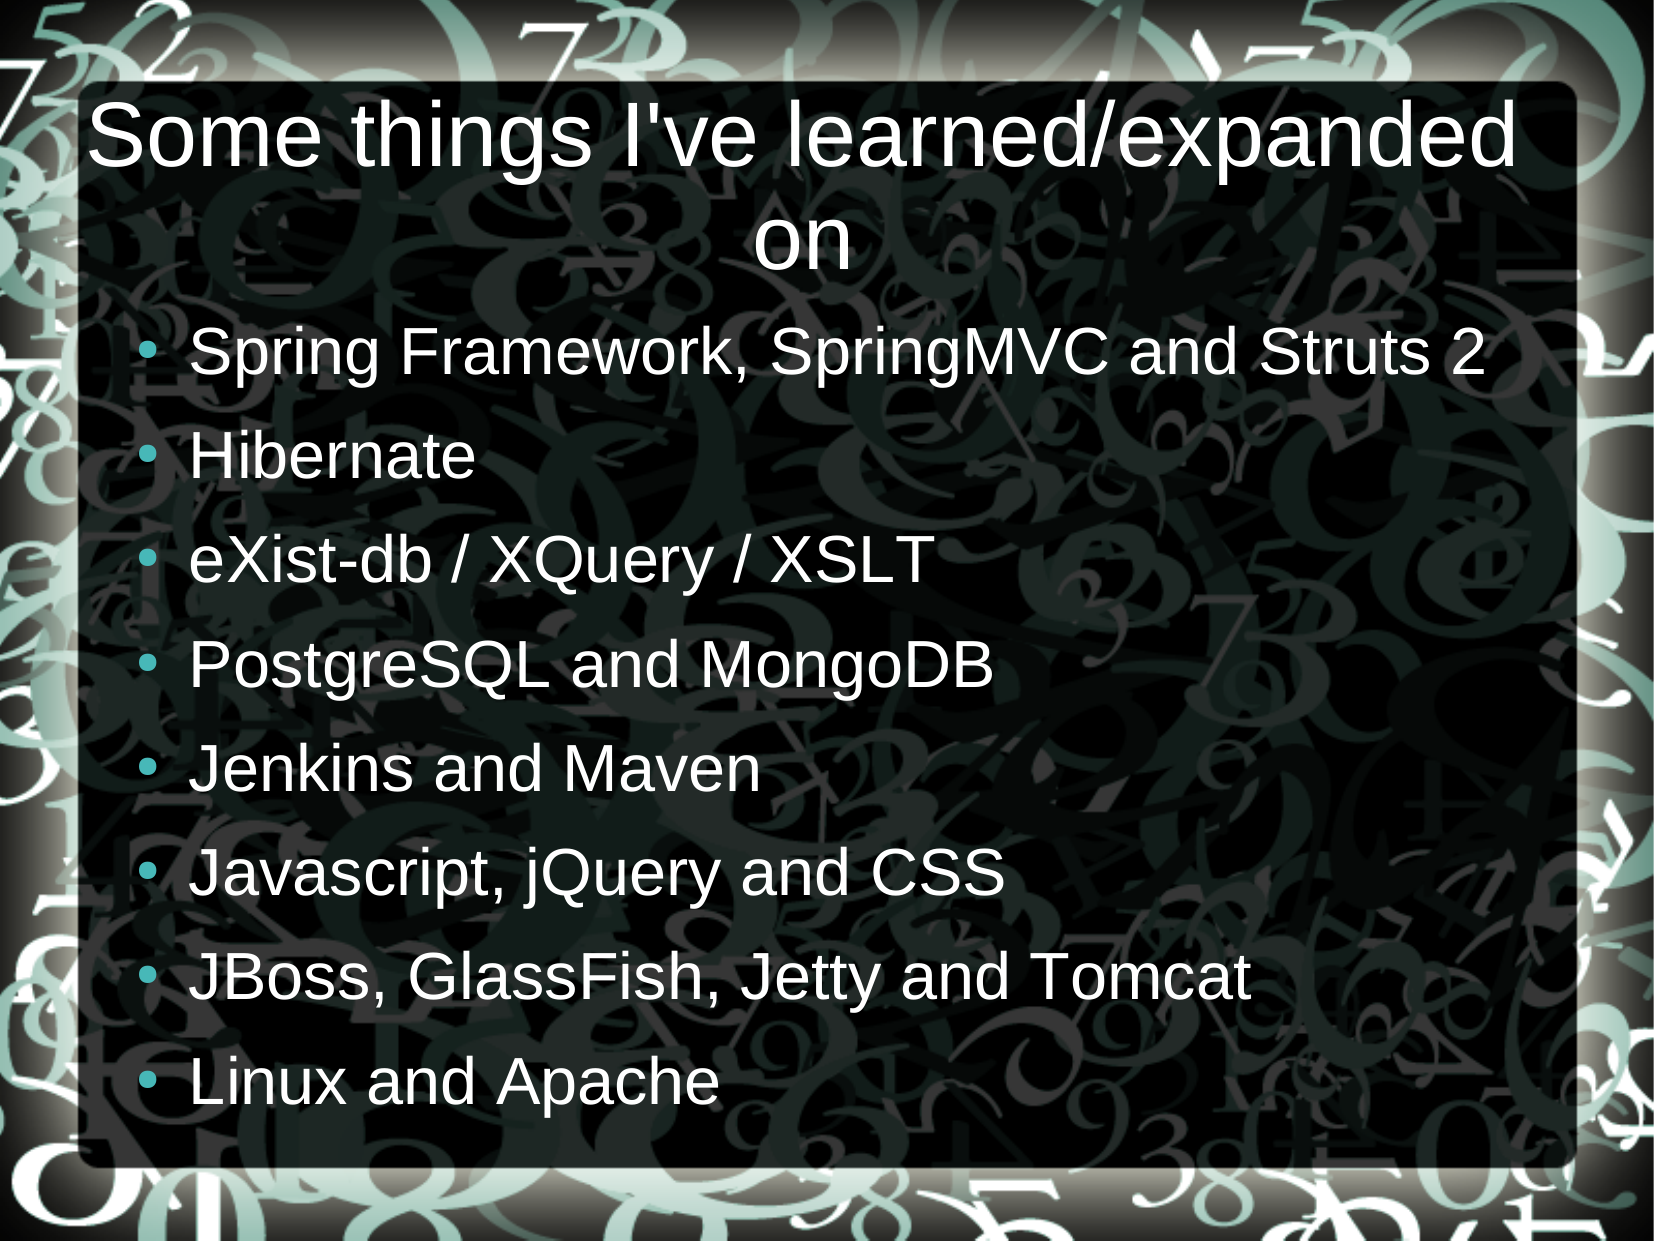

# Some things I've learned/expanded on
Spring Framework, SpringMVC and Struts 2
Hibernate
eXist-db / XQuery / XSLT
PostgreSQL and MongoDB
Jenkins and Maven
Javascript, jQuery and CSS
JBoss, GlassFish, Jetty and Tomcat
Linux and Apache